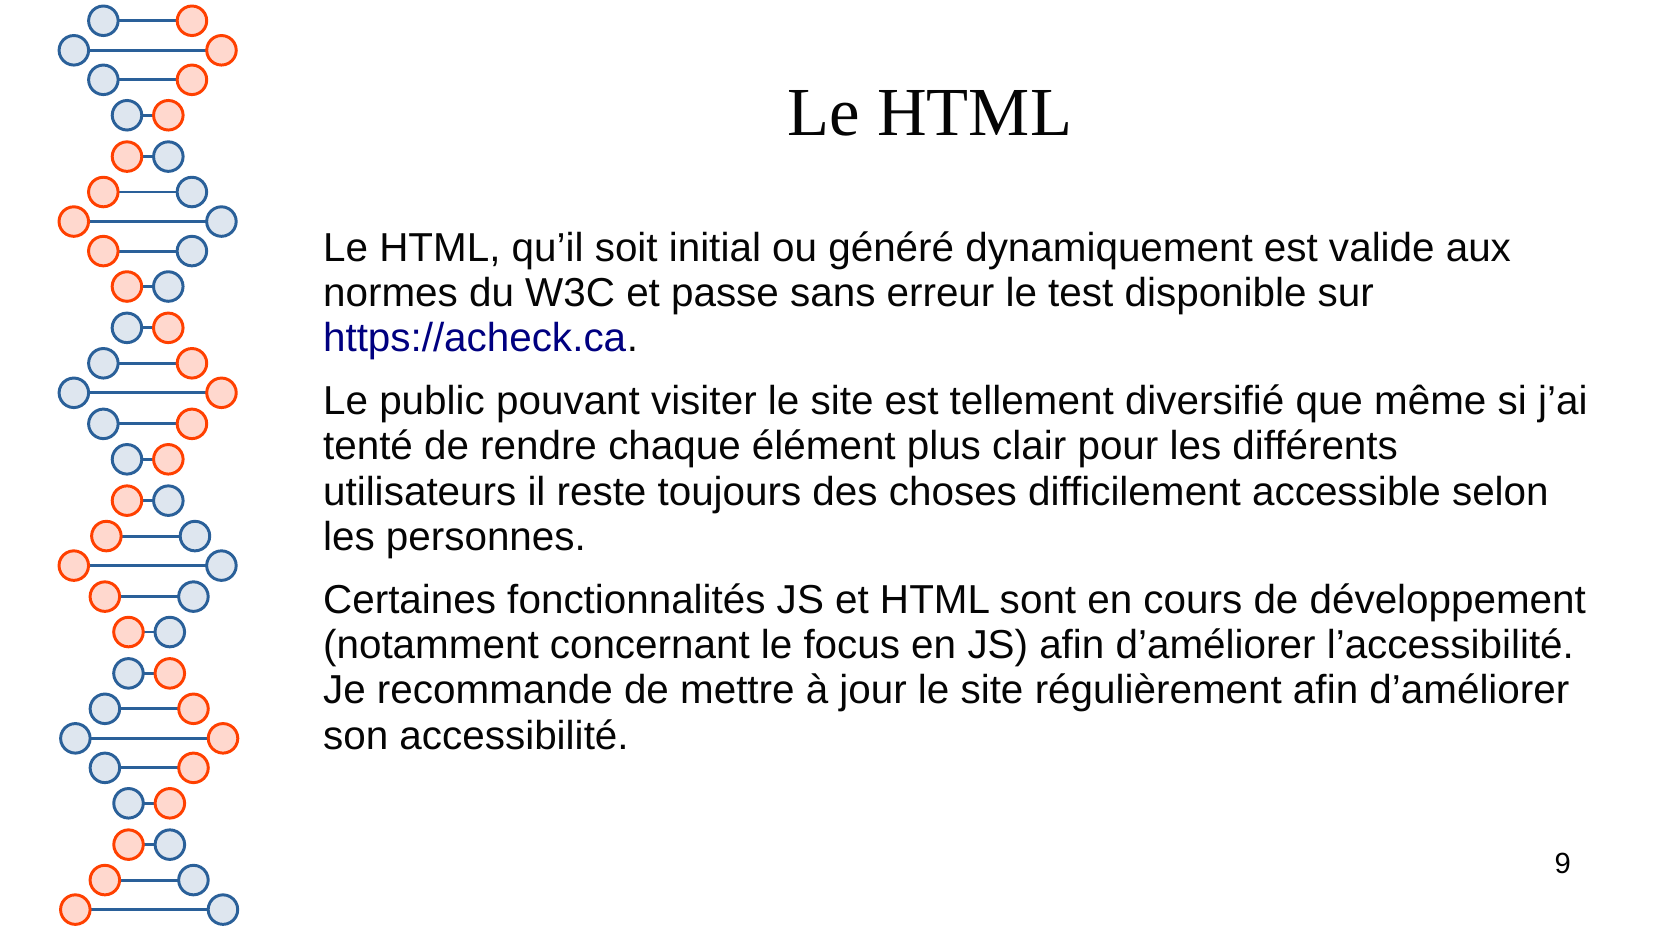

# Le HTML
Le HTML, qu’il soit initial ou généré dynamiquement est valide aux normes du W3C et passe sans erreur le test disponible sur https://acheck.ca.
Le public pouvant visiter le site est tellement diversifié que même si j’ai tenté de rendre chaque élément plus clair pour les différents utilisateurs il reste toujours des choses difficilement accessible selon les personnes.
Certaines fonctionnalités JS et HTML sont en cours de développement (notamment concernant le focus en JS) afin d’améliorer l’accessibilité. Je recommande de mettre à jour le site régulièrement afin d’améliorer son accessibilité.
9